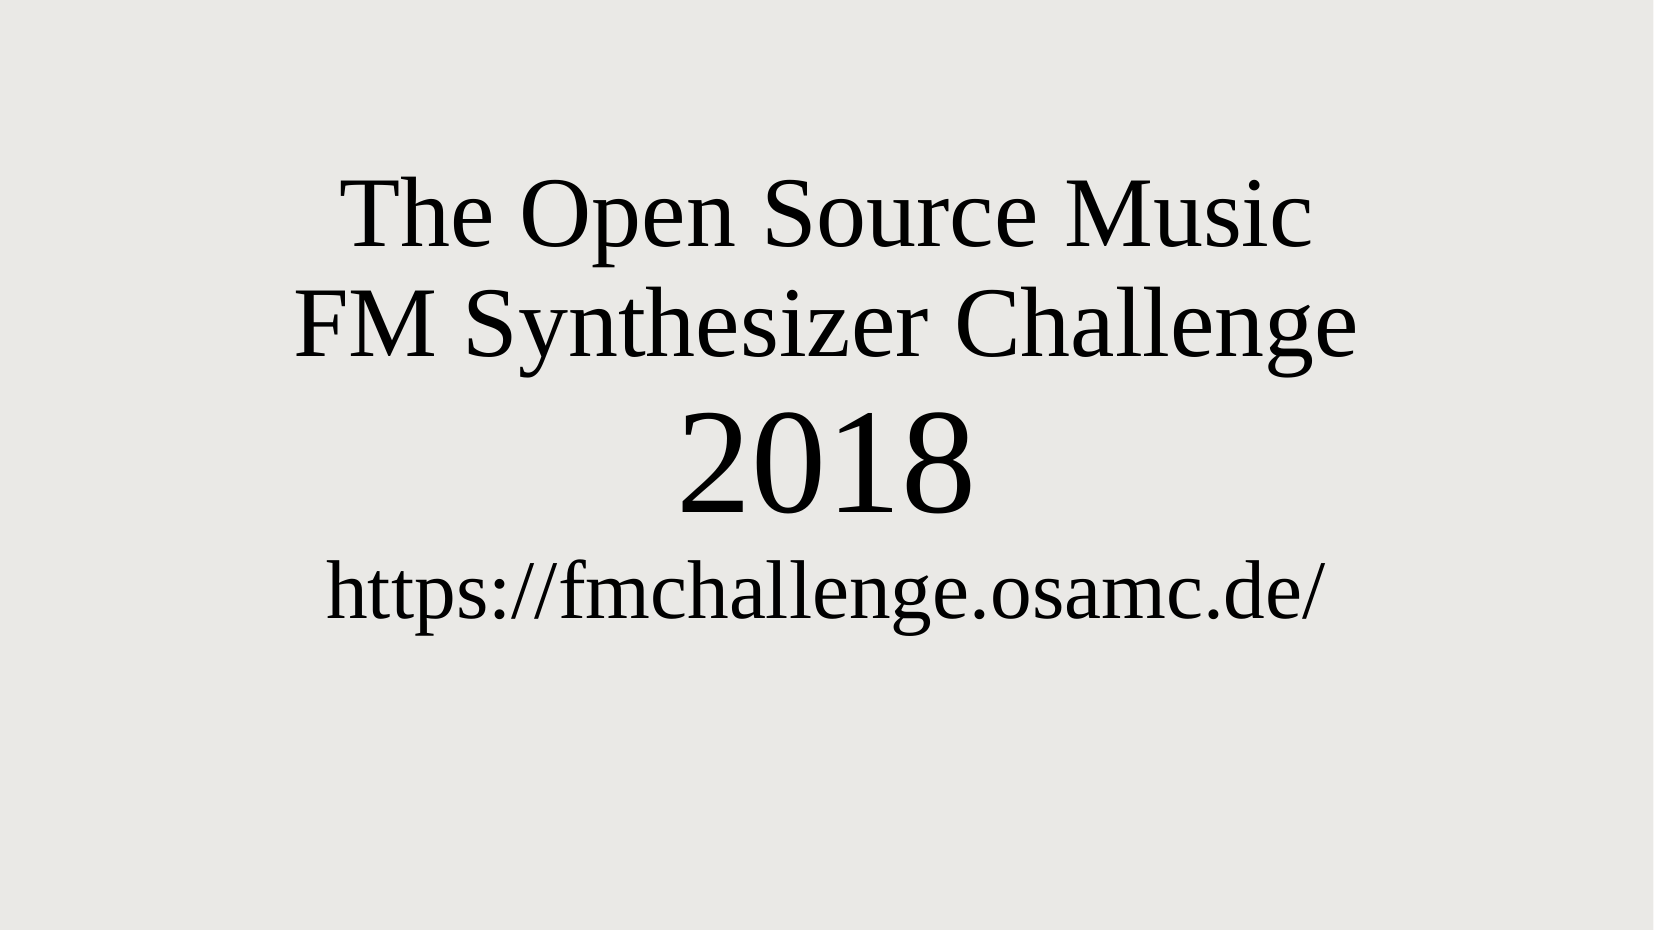

# The Open Source Music
FM Synthesizer Challenge
2018
https://fmchallenge.osamc.de/